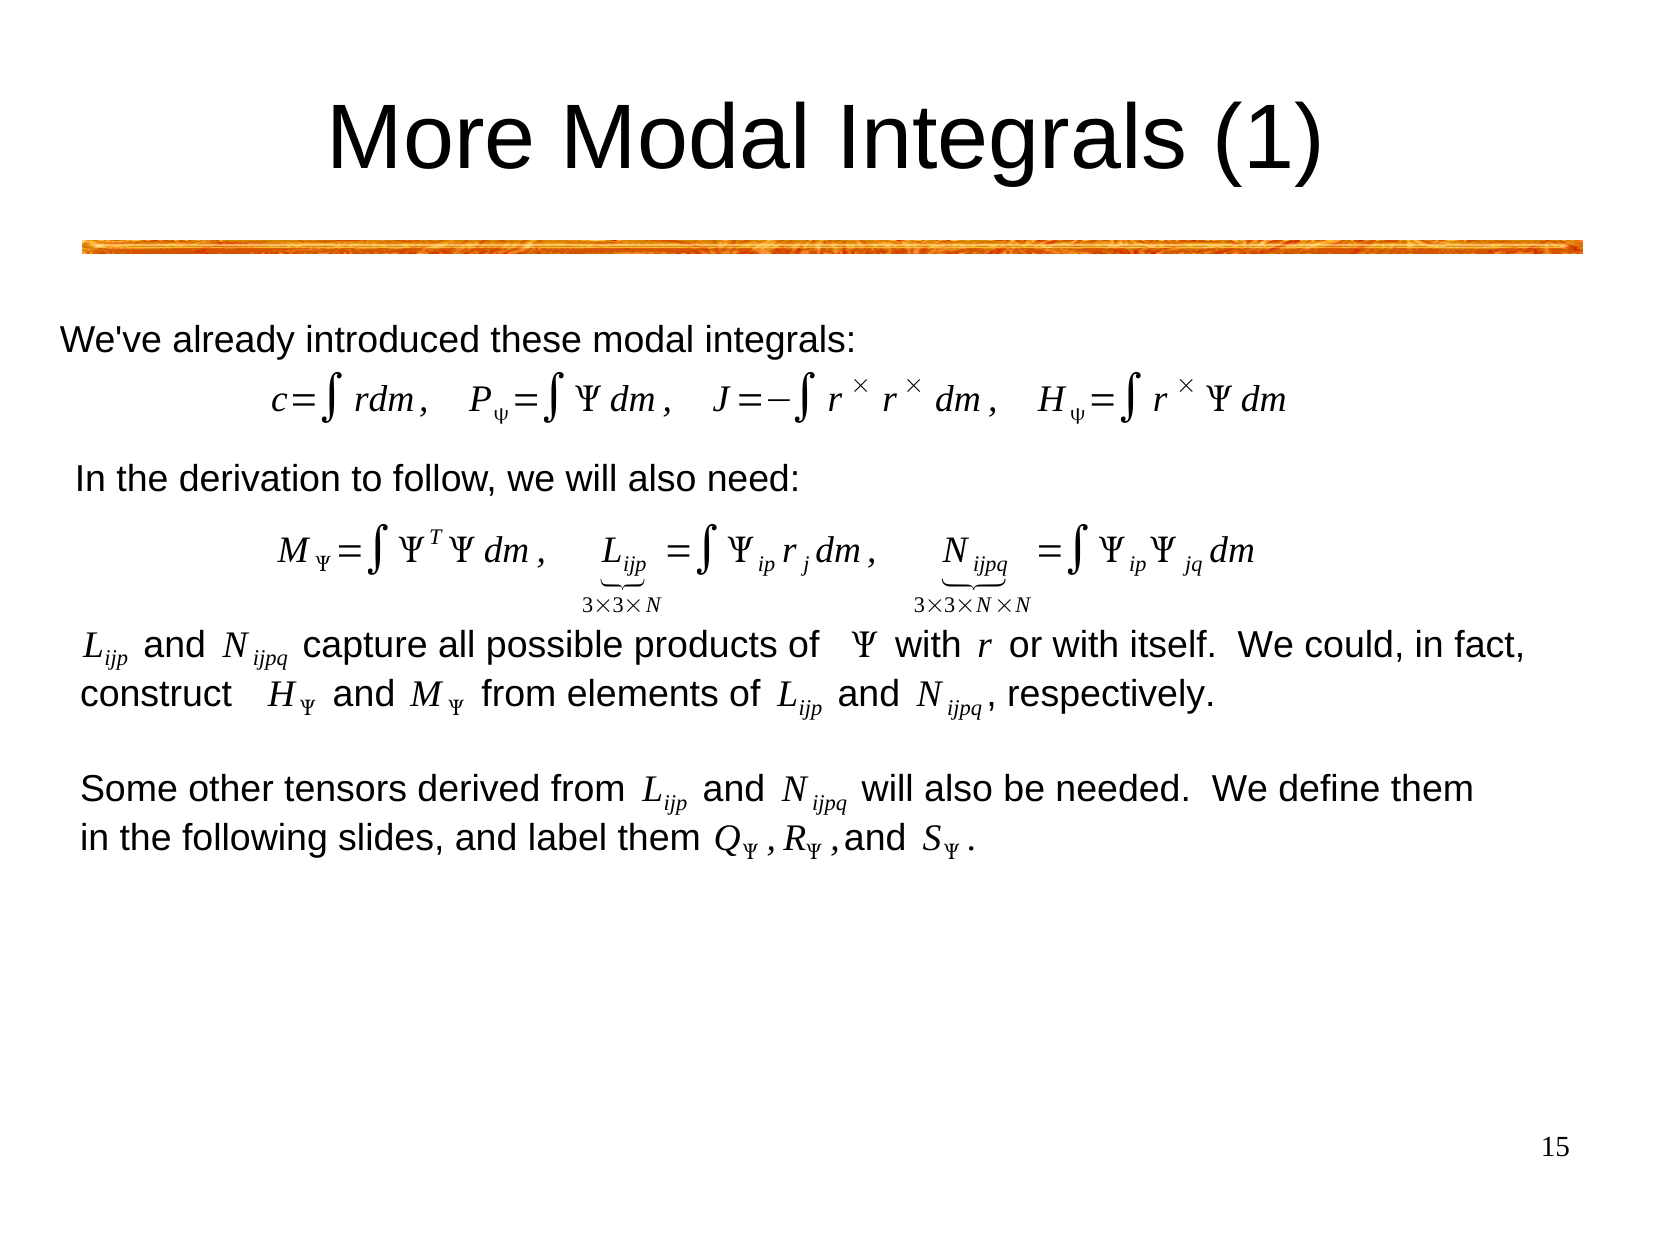

# More Modal Integrals (1)
We've already introduced these modal integrals:
In the derivation to follow, we will also need:
15